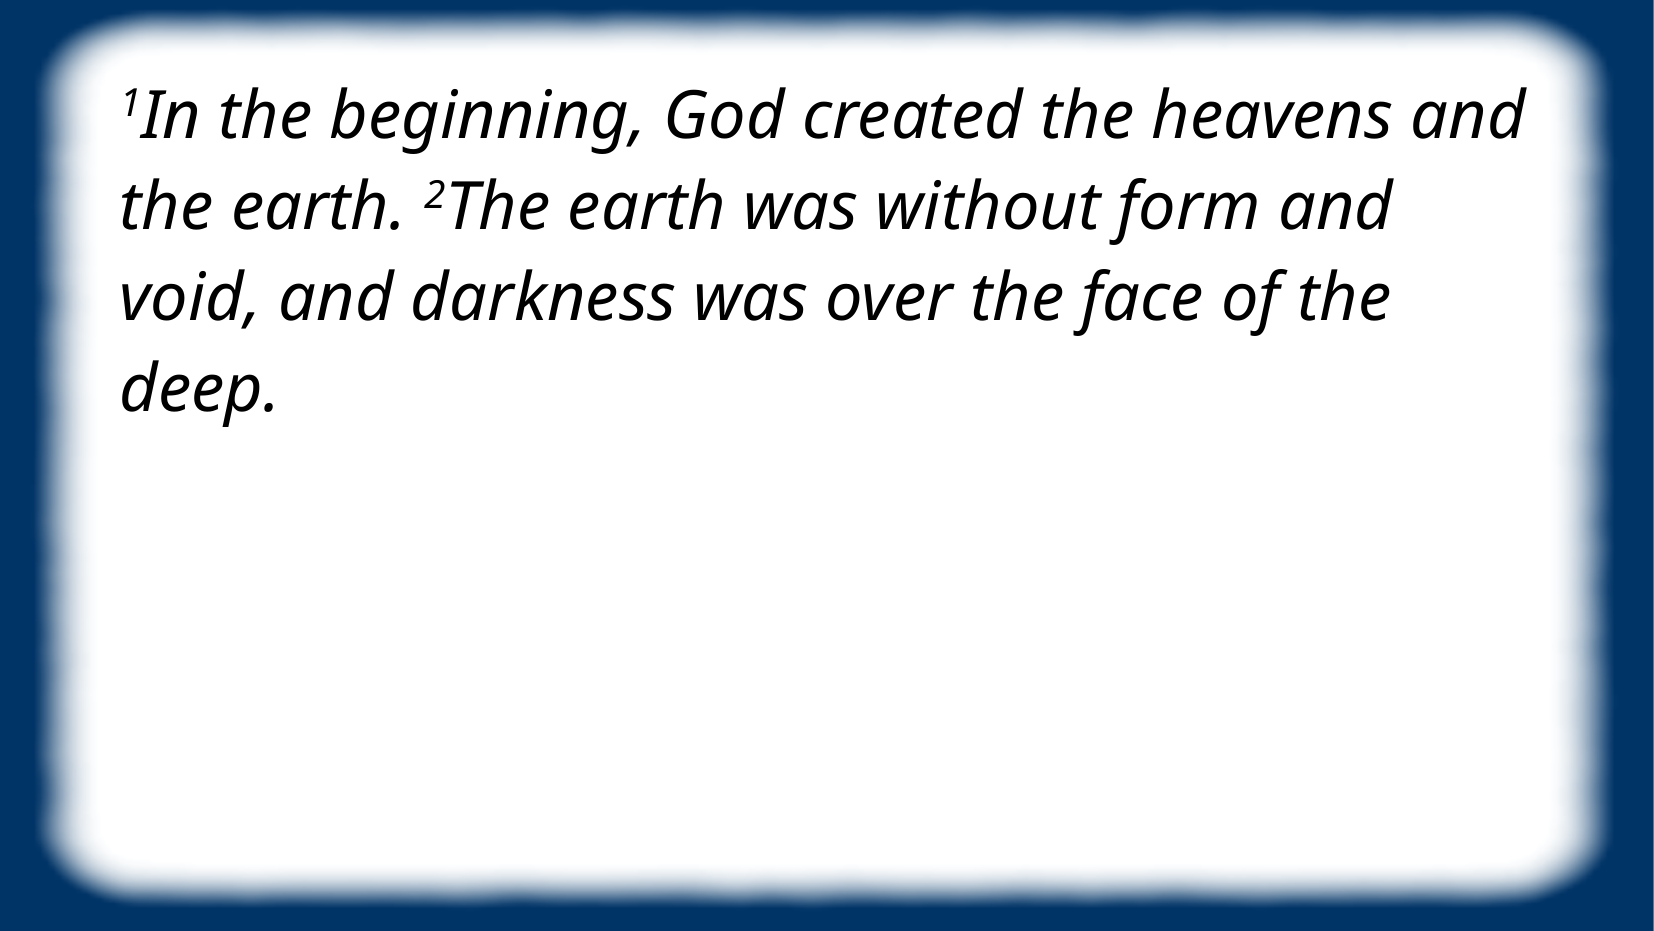

1In the beginning, God created the heavens and the earth. 2The earth was without form and void, and darkness was over the face of the deep.